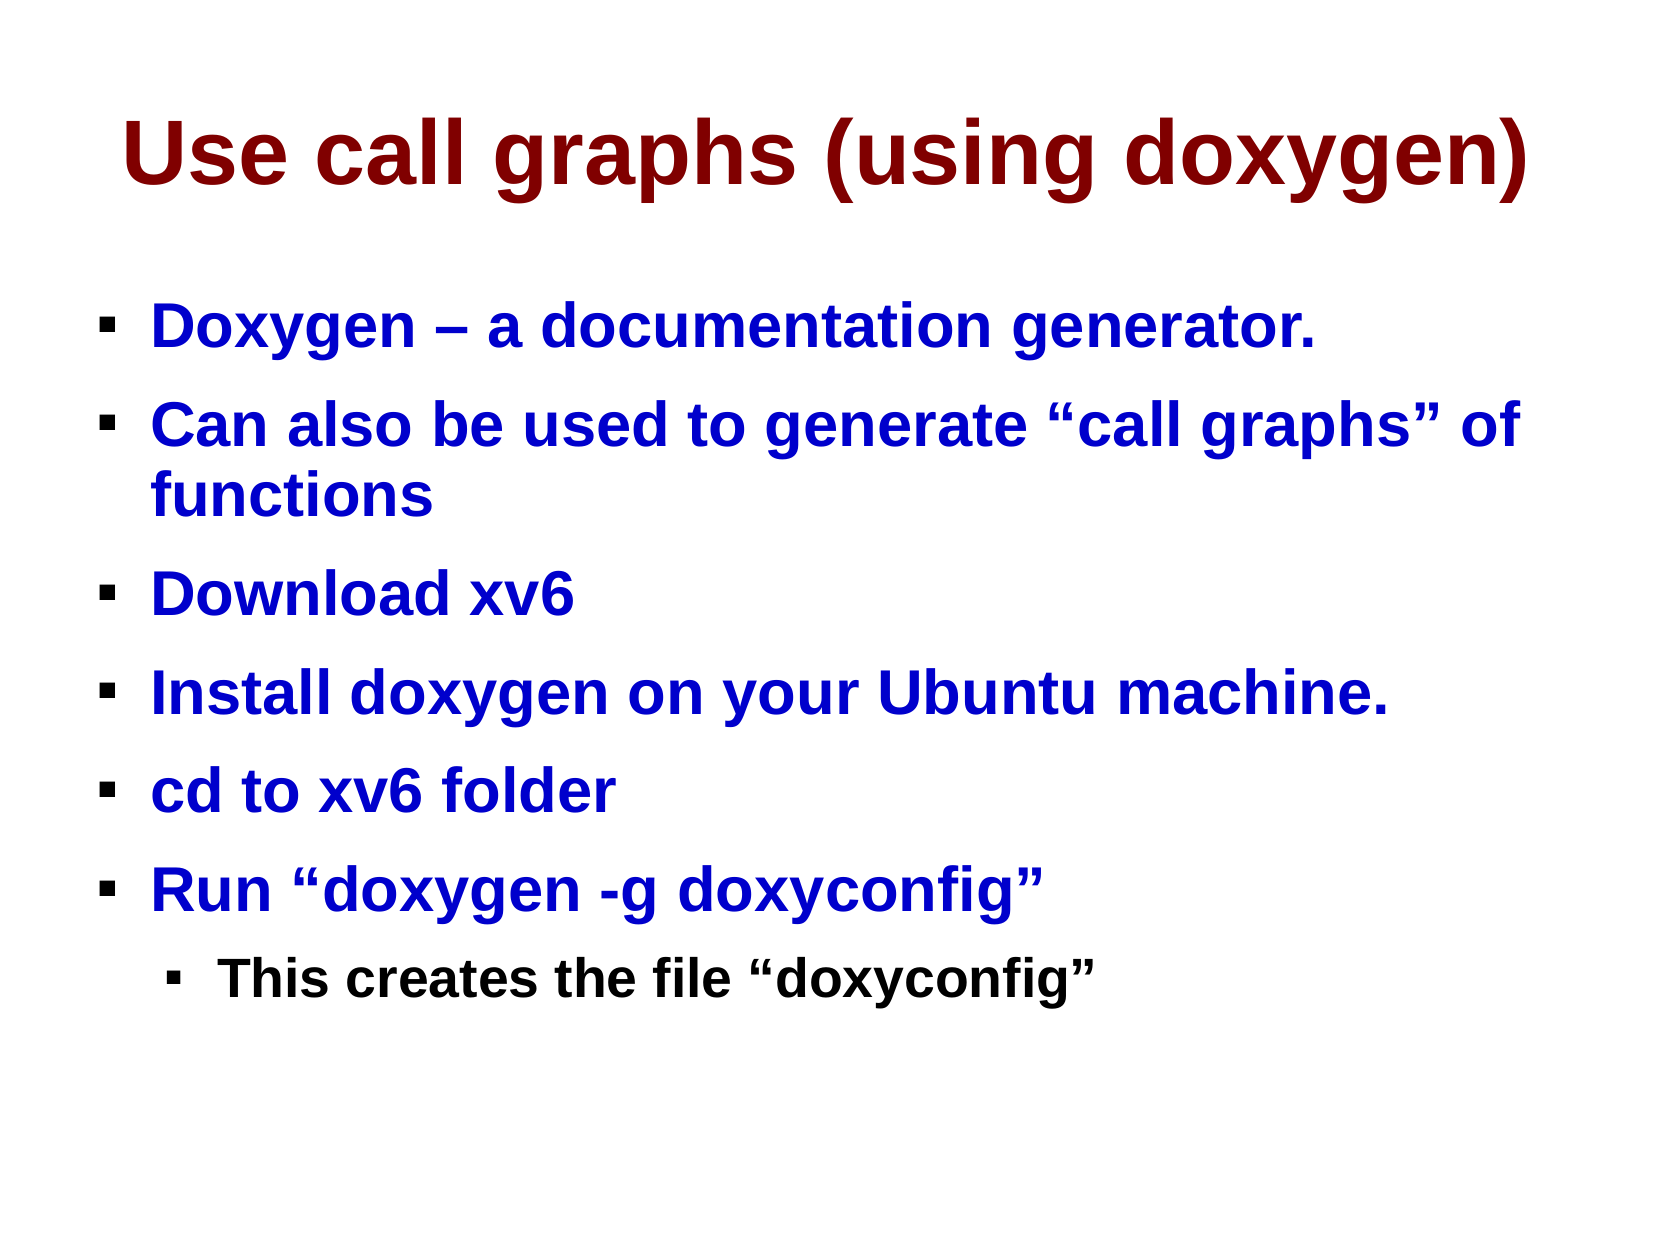

# Use call graphs (using doxygen)
Doxygen – a documentation generator.
Can also be used to generate “call graphs” of functions
Download xv6
Install doxygen on your Ubuntu machine.
cd to xv6 folder
Run “doxygen -g doxyconfig”
This creates the file “doxyconfig”